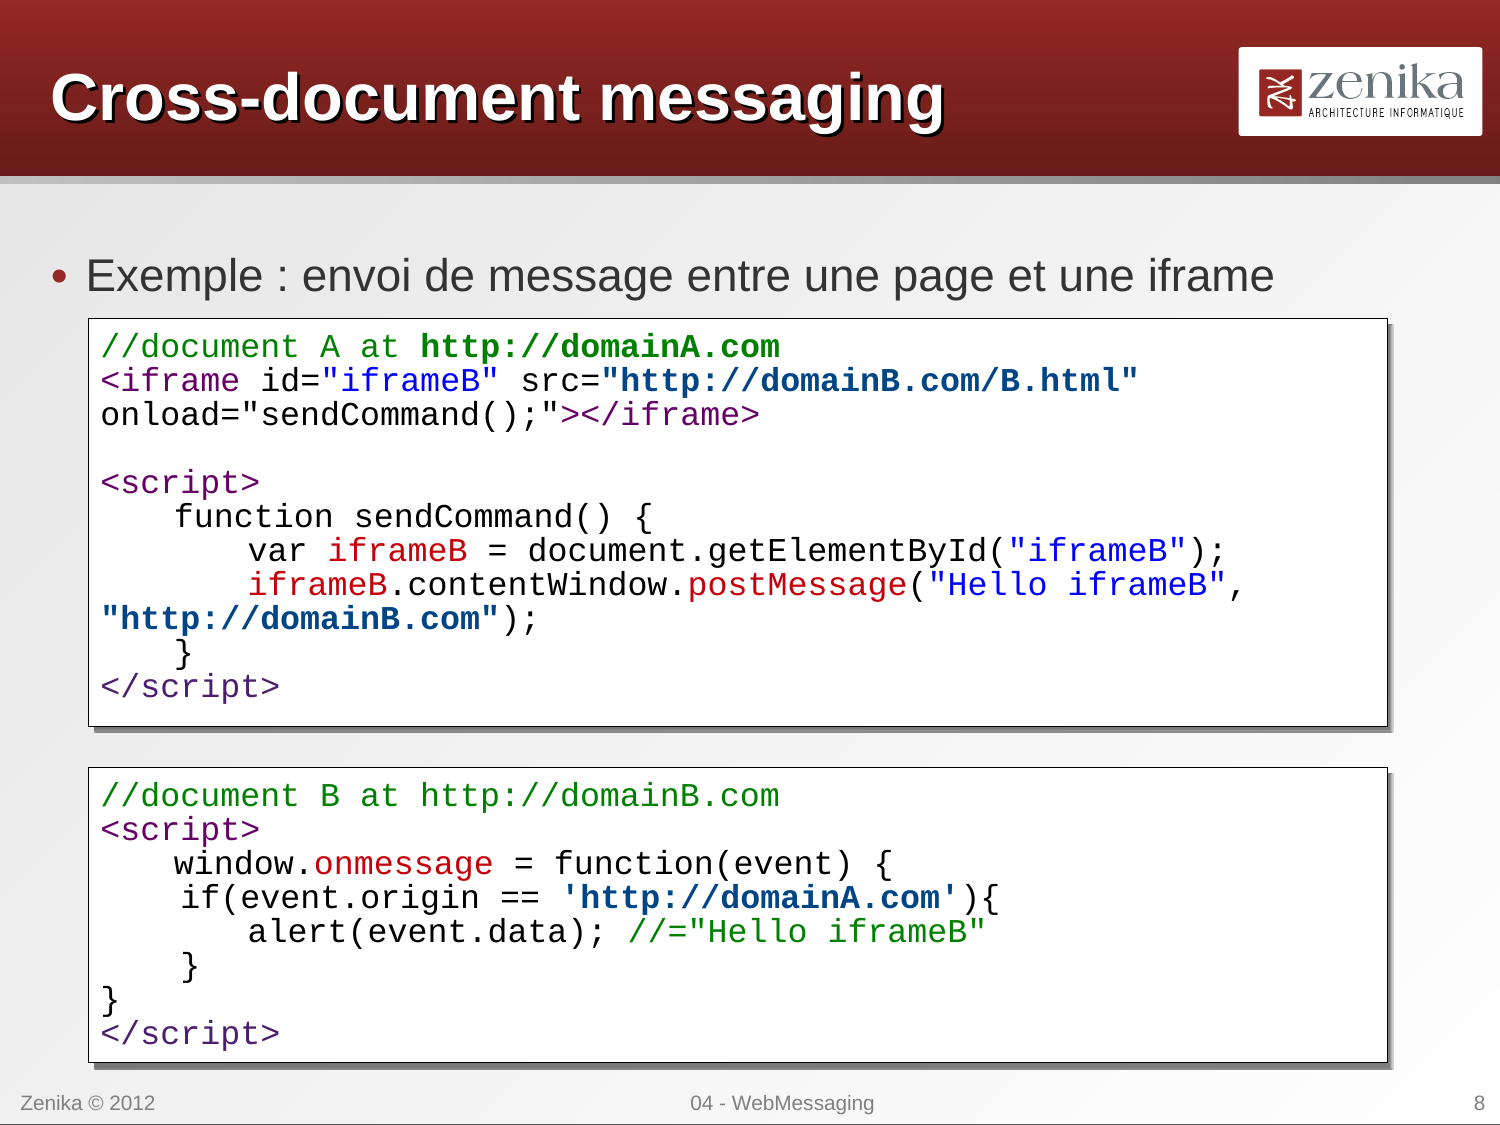

# Cross-document messaging
Exemple : envoi de message entre une page et une iframe
//document A at http://domainA.com
<iframe id="iframeB" src="http://domainB.com/B.html" onload="sendCommand();"></iframe>
<script>
	function sendCommand() {
		var iframeB = document.getElementById("iframeB");
		iframeB.contentWindow.postMessage("Hello iframeB", "http://domainB.com");
	}
</script>
//document B at http://domainB.com
<script>
	window.onmessage = function(event) {
 if(event.origin == 'http://domainA.com'){
 	alert(event.data); //="Hello iframeB"
 }
}
</script>